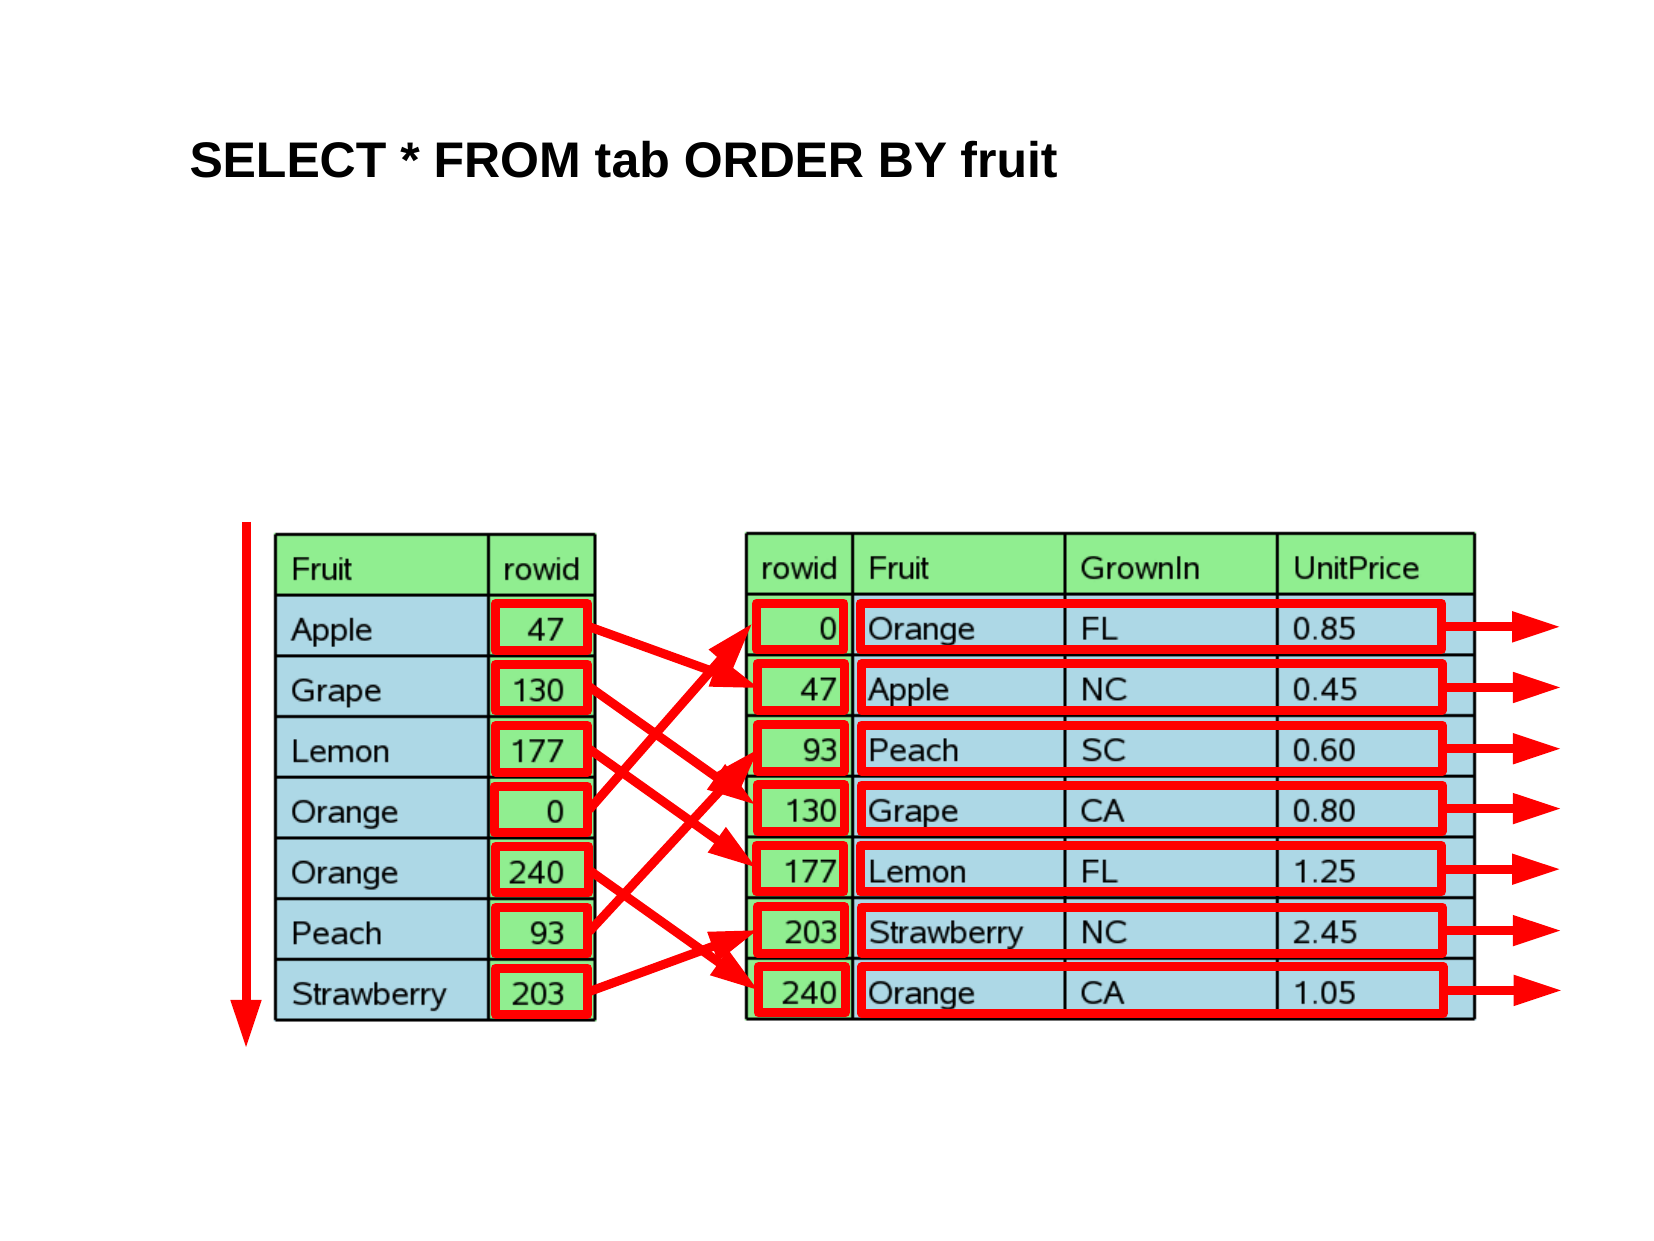

SELECT * FROM tab ORDER BY fruit